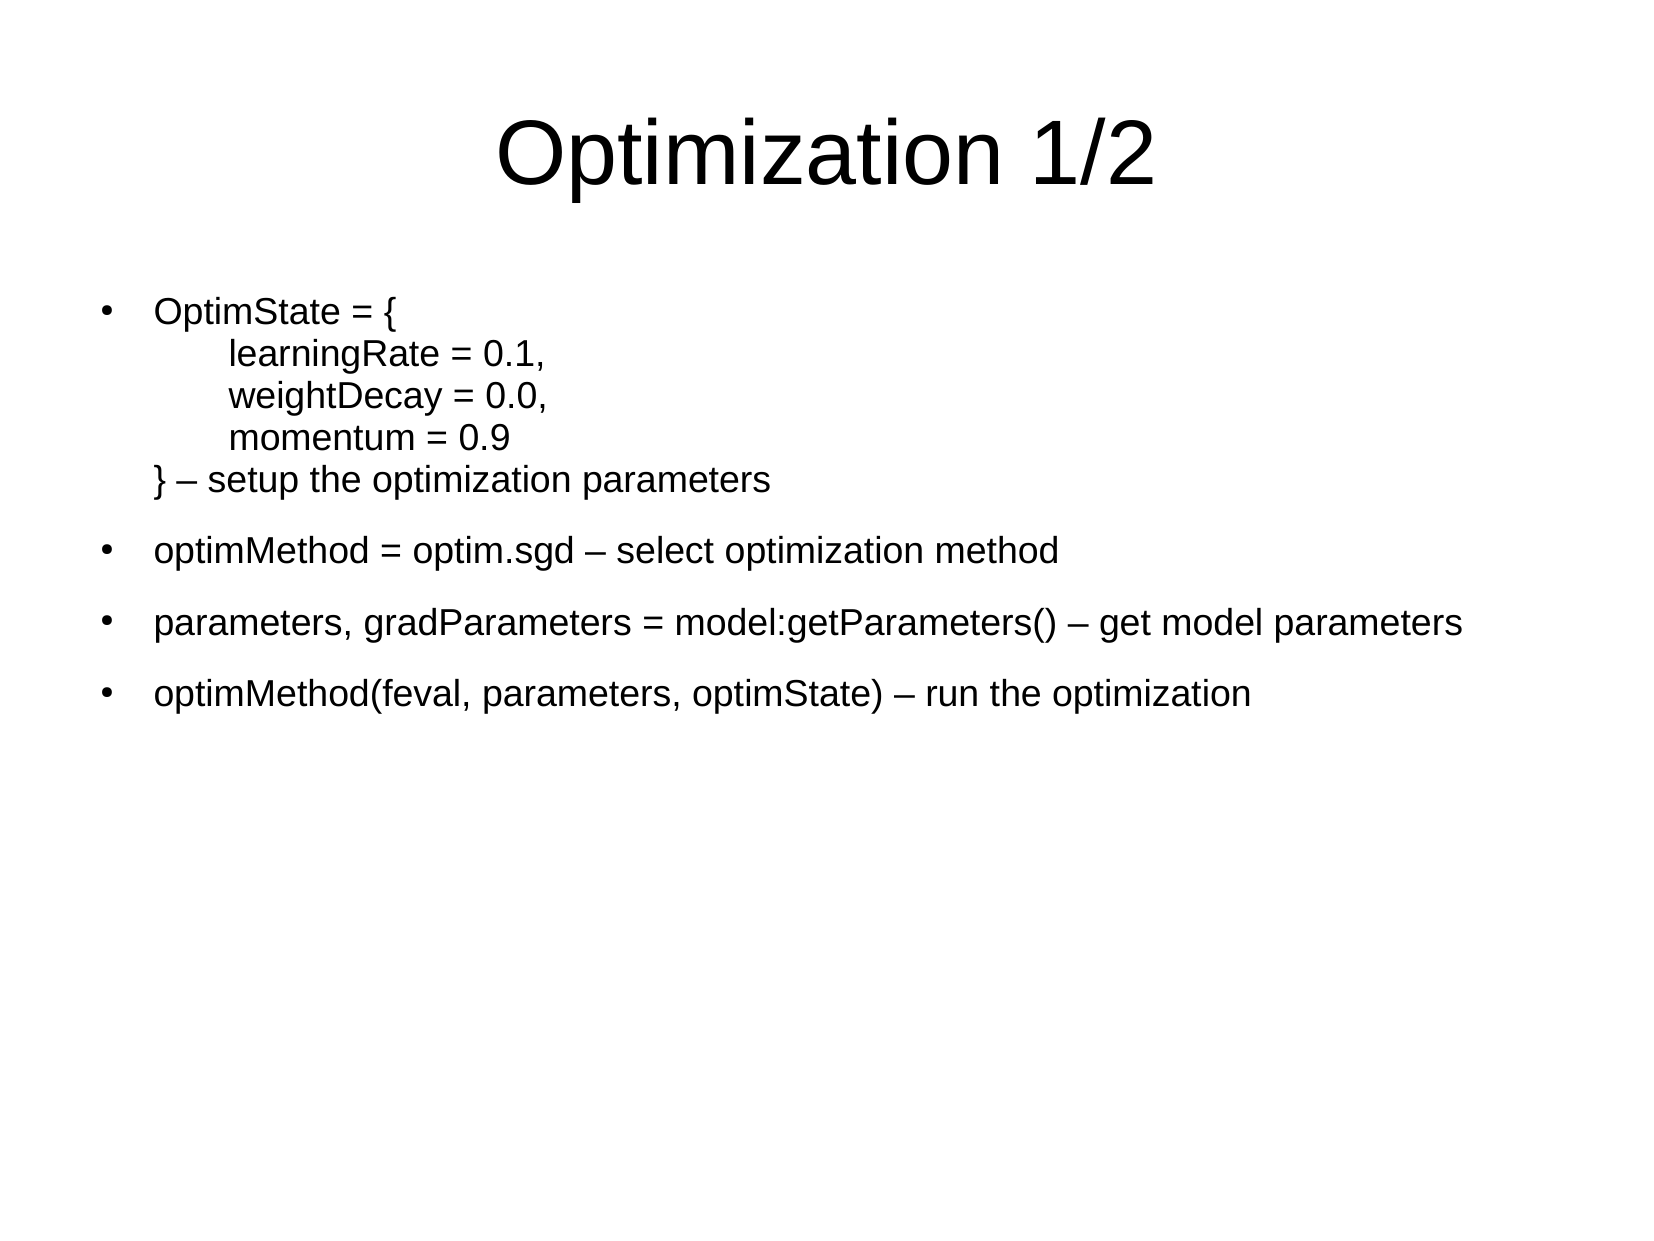

# Optimization 1/2
OptimState = {
	learningRate = 0.1,
	weightDecay = 0.0,
	momentum = 0.9
} – setup the optimization parameters
optimMethod = optim.sgd – select optimization method
parameters, gradParameters = model:getParameters() – get model parameters
optimMethod(feval, parameters, optimState) – run the optimization